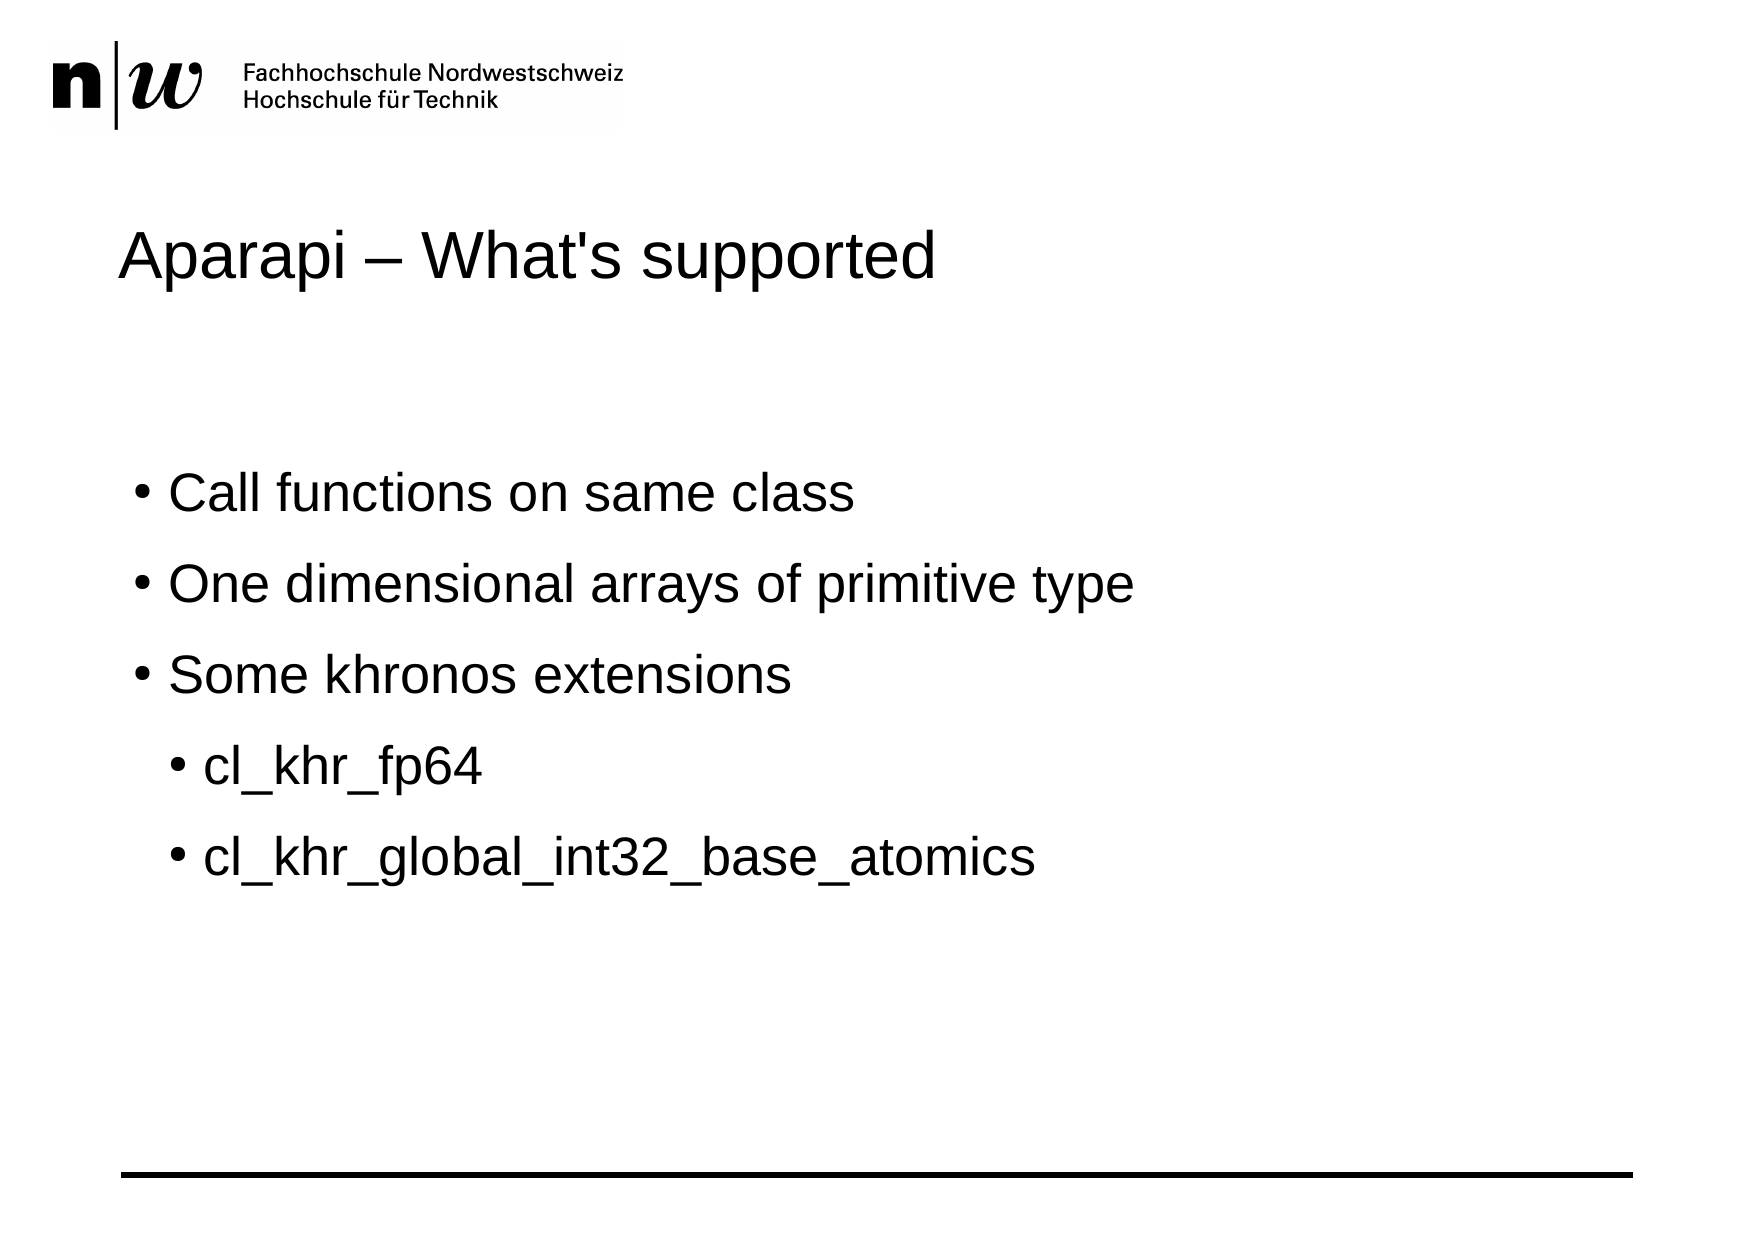

Aparapi – What's supported
Call functions on same class
One dimensional arrays of primitive type
Some khronos extensions
cl_khr_fp64
cl_khr_global_int32_base_atomics